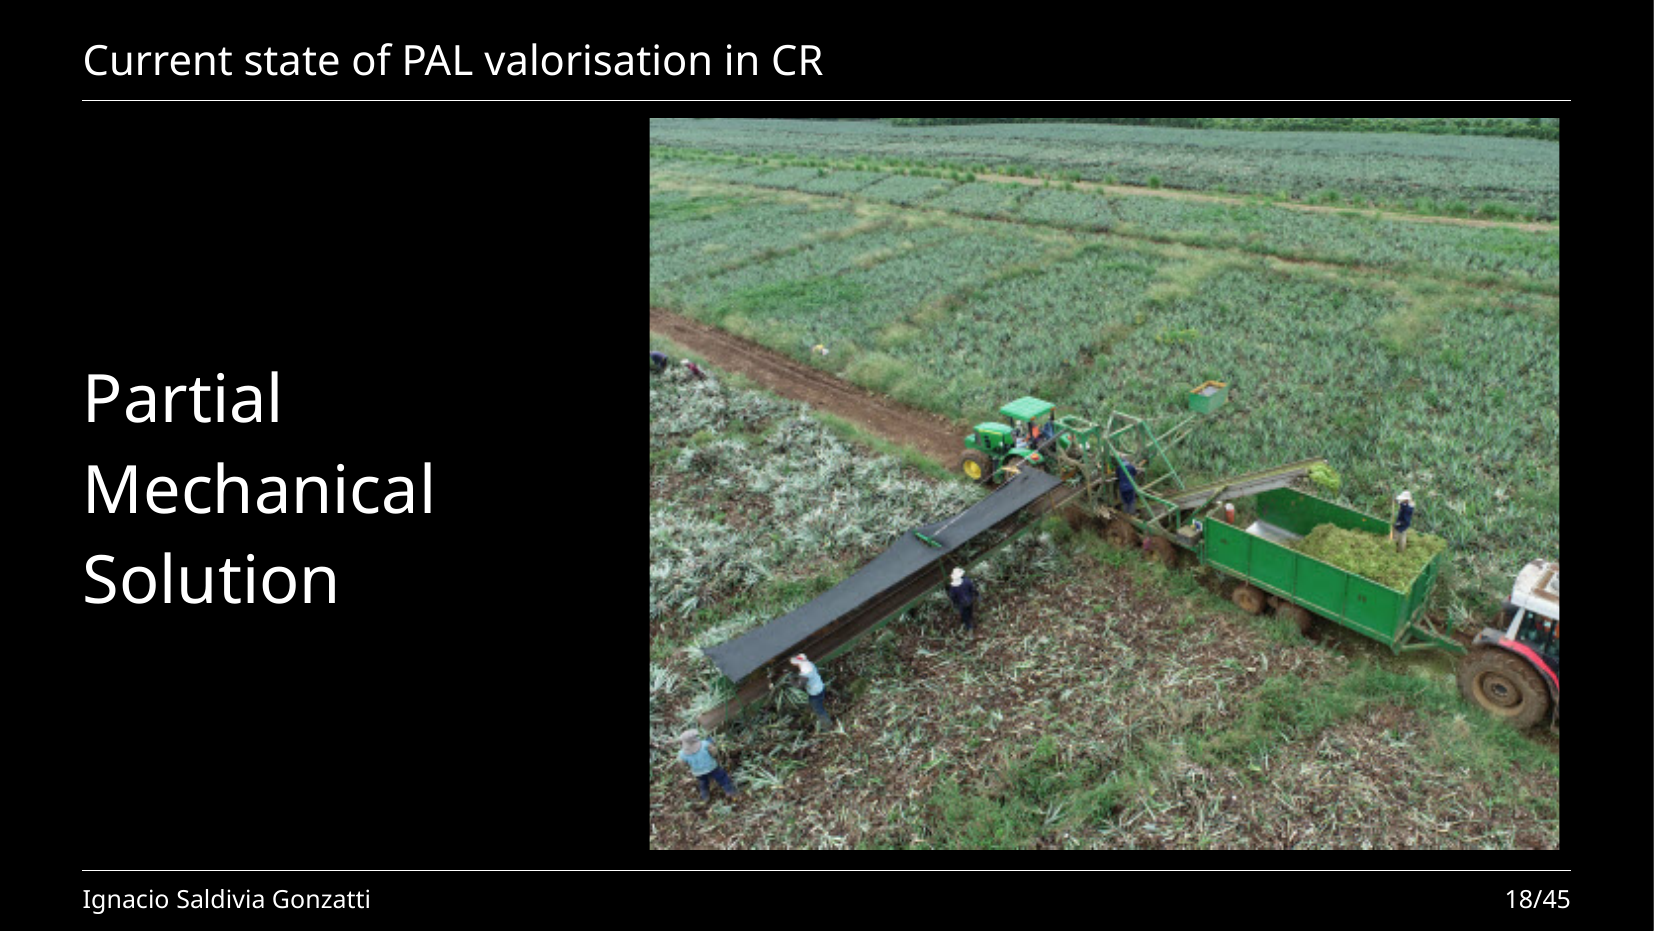

# Current state of PAL valorisation in CR
Partial
Mechanical
Solution
Ignacio Saldivia Gonzatti
18